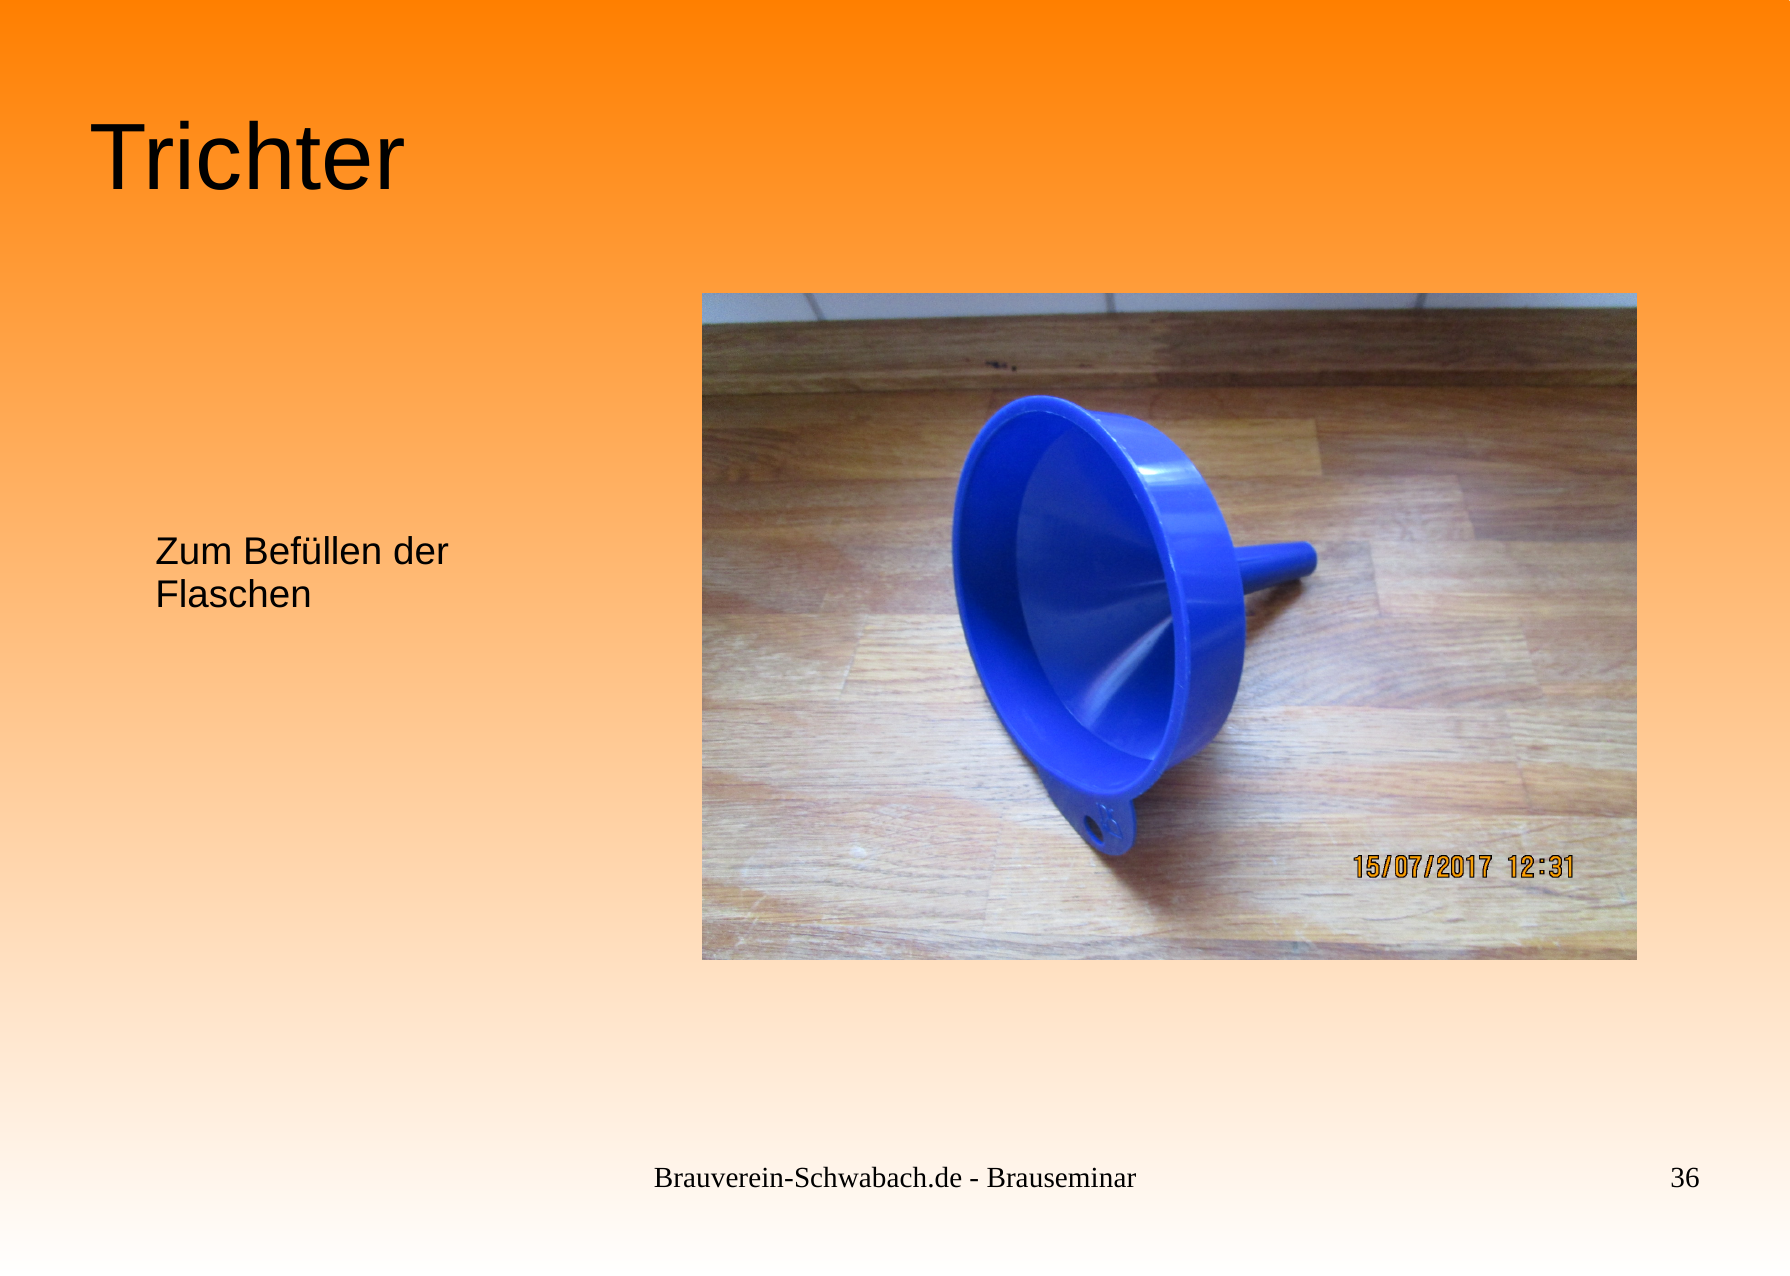

# Trichter
Zum Befüllen der Flaschen
Brauverein-Schwabach.de - Brauseminar
36